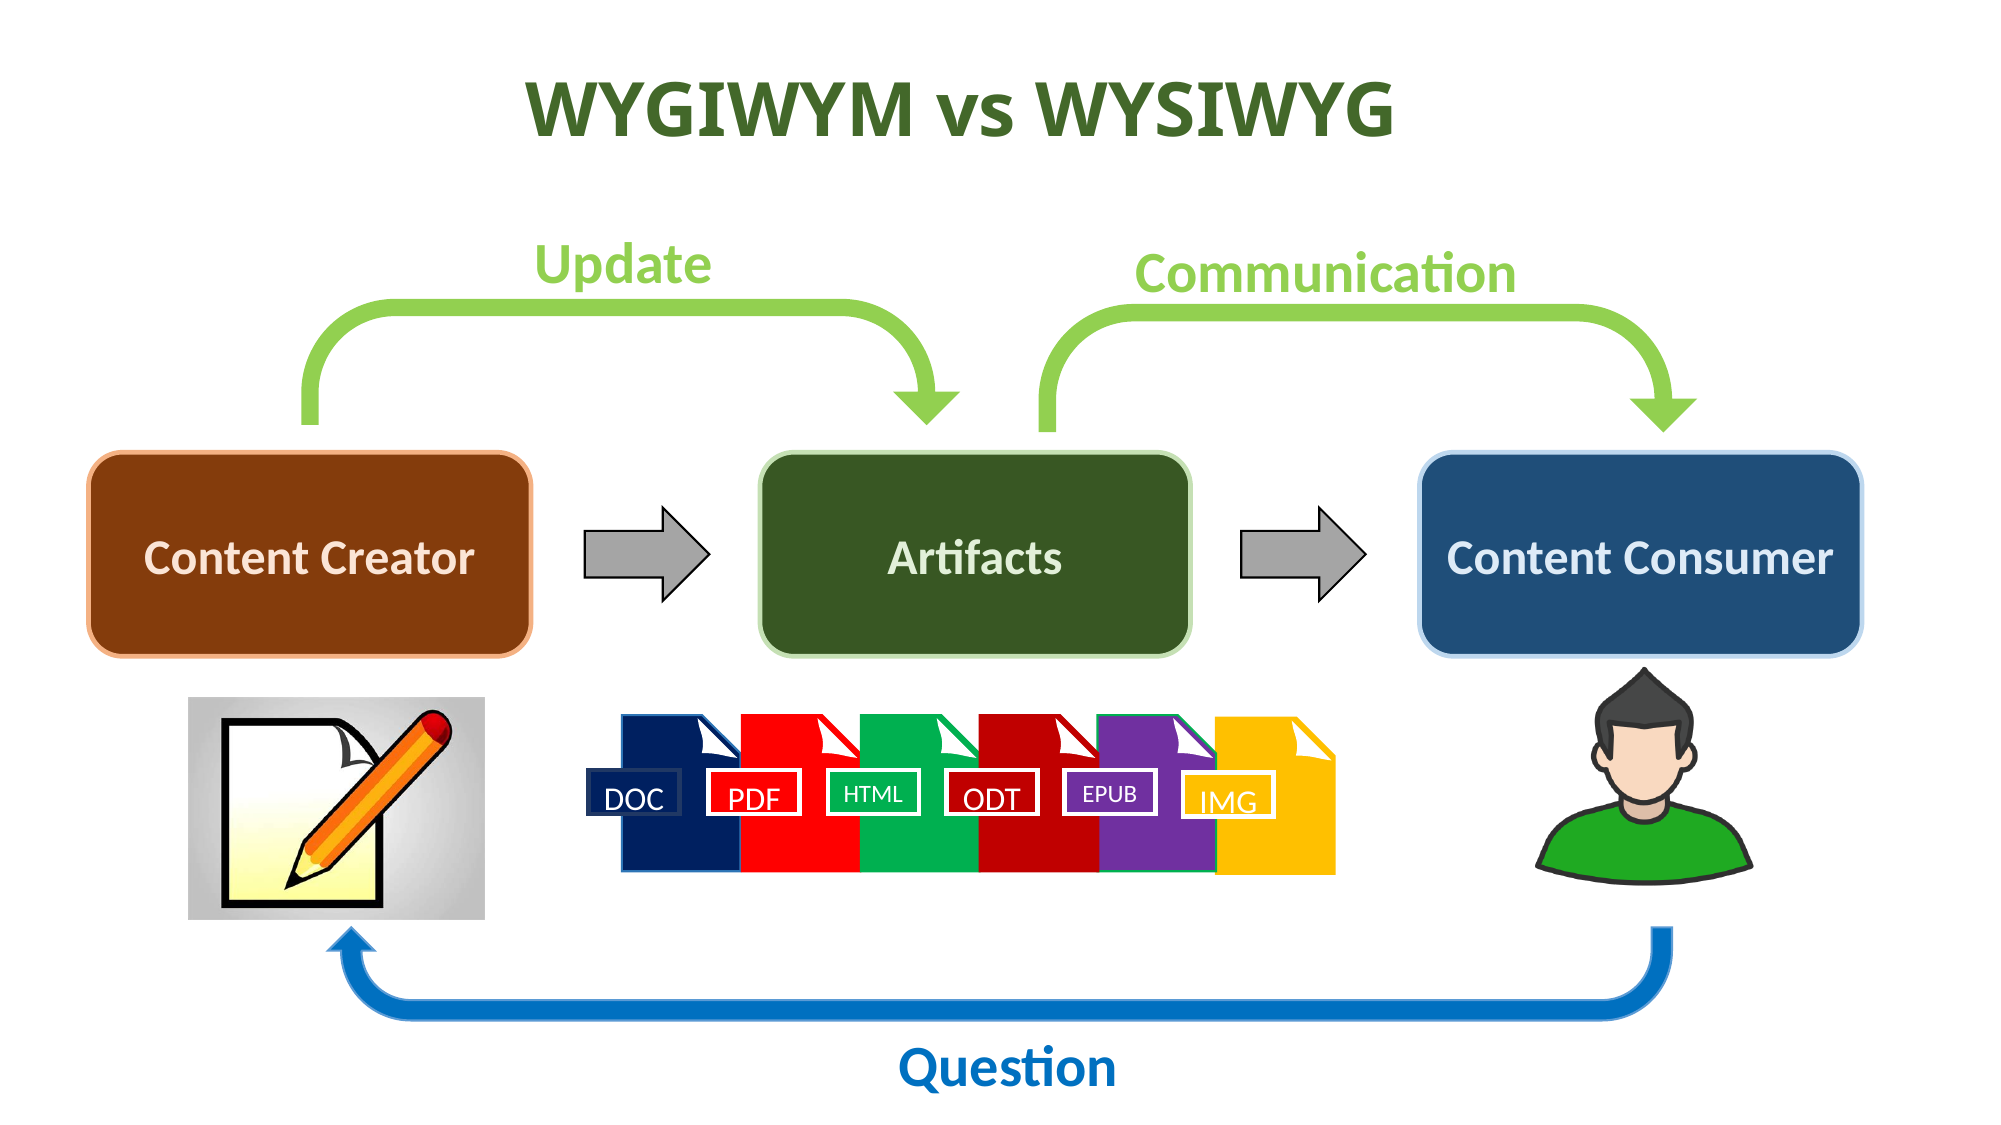

WYGIWYM vs WYSIWYG
Update
Communication
Content Creator
Artifacts
Content Consumer
DOC
PDF
HTML
ODT
EPUB
IMG
Question